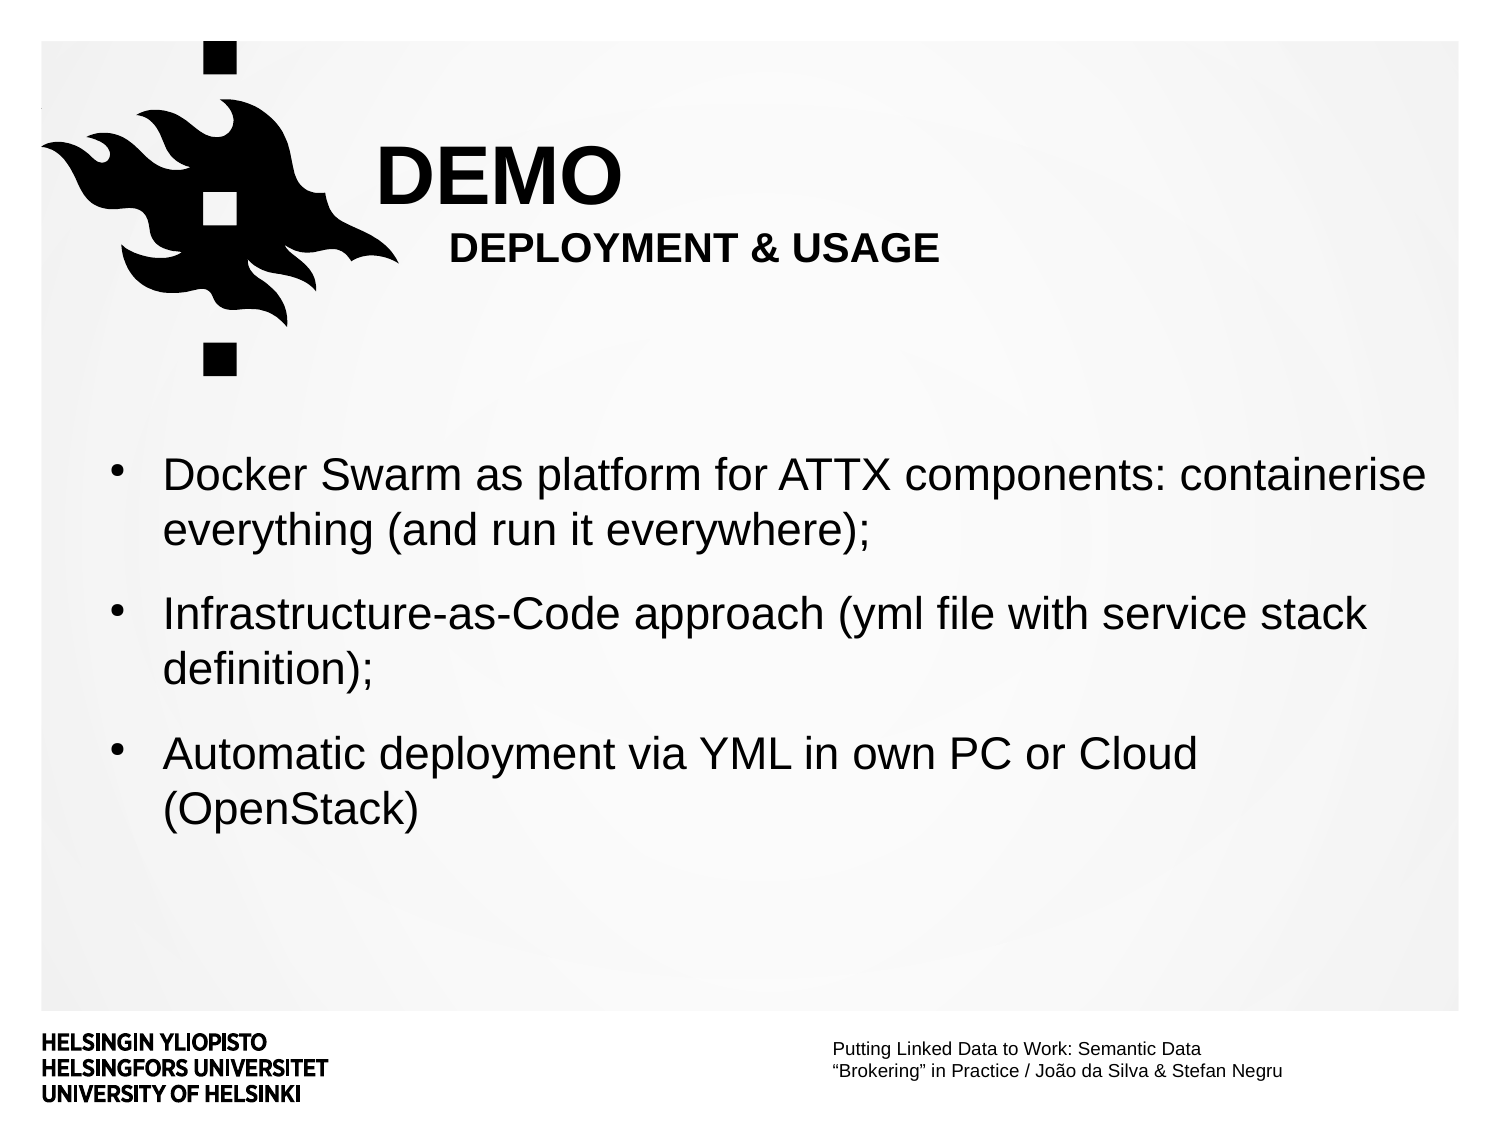

# DEMO Deployment & usage
Docker Swarm as platform for ATTX components: containerise everything (and run it everywhere);
Infrastructure-as-Code approach (yml file with service stack definition);
Automatic deployment via YML in own PC or Cloud (OpenStack)
Putting Linked Data to Work: Semantic Data “Brokering” in Practice / João da Silva & Stefan Negru